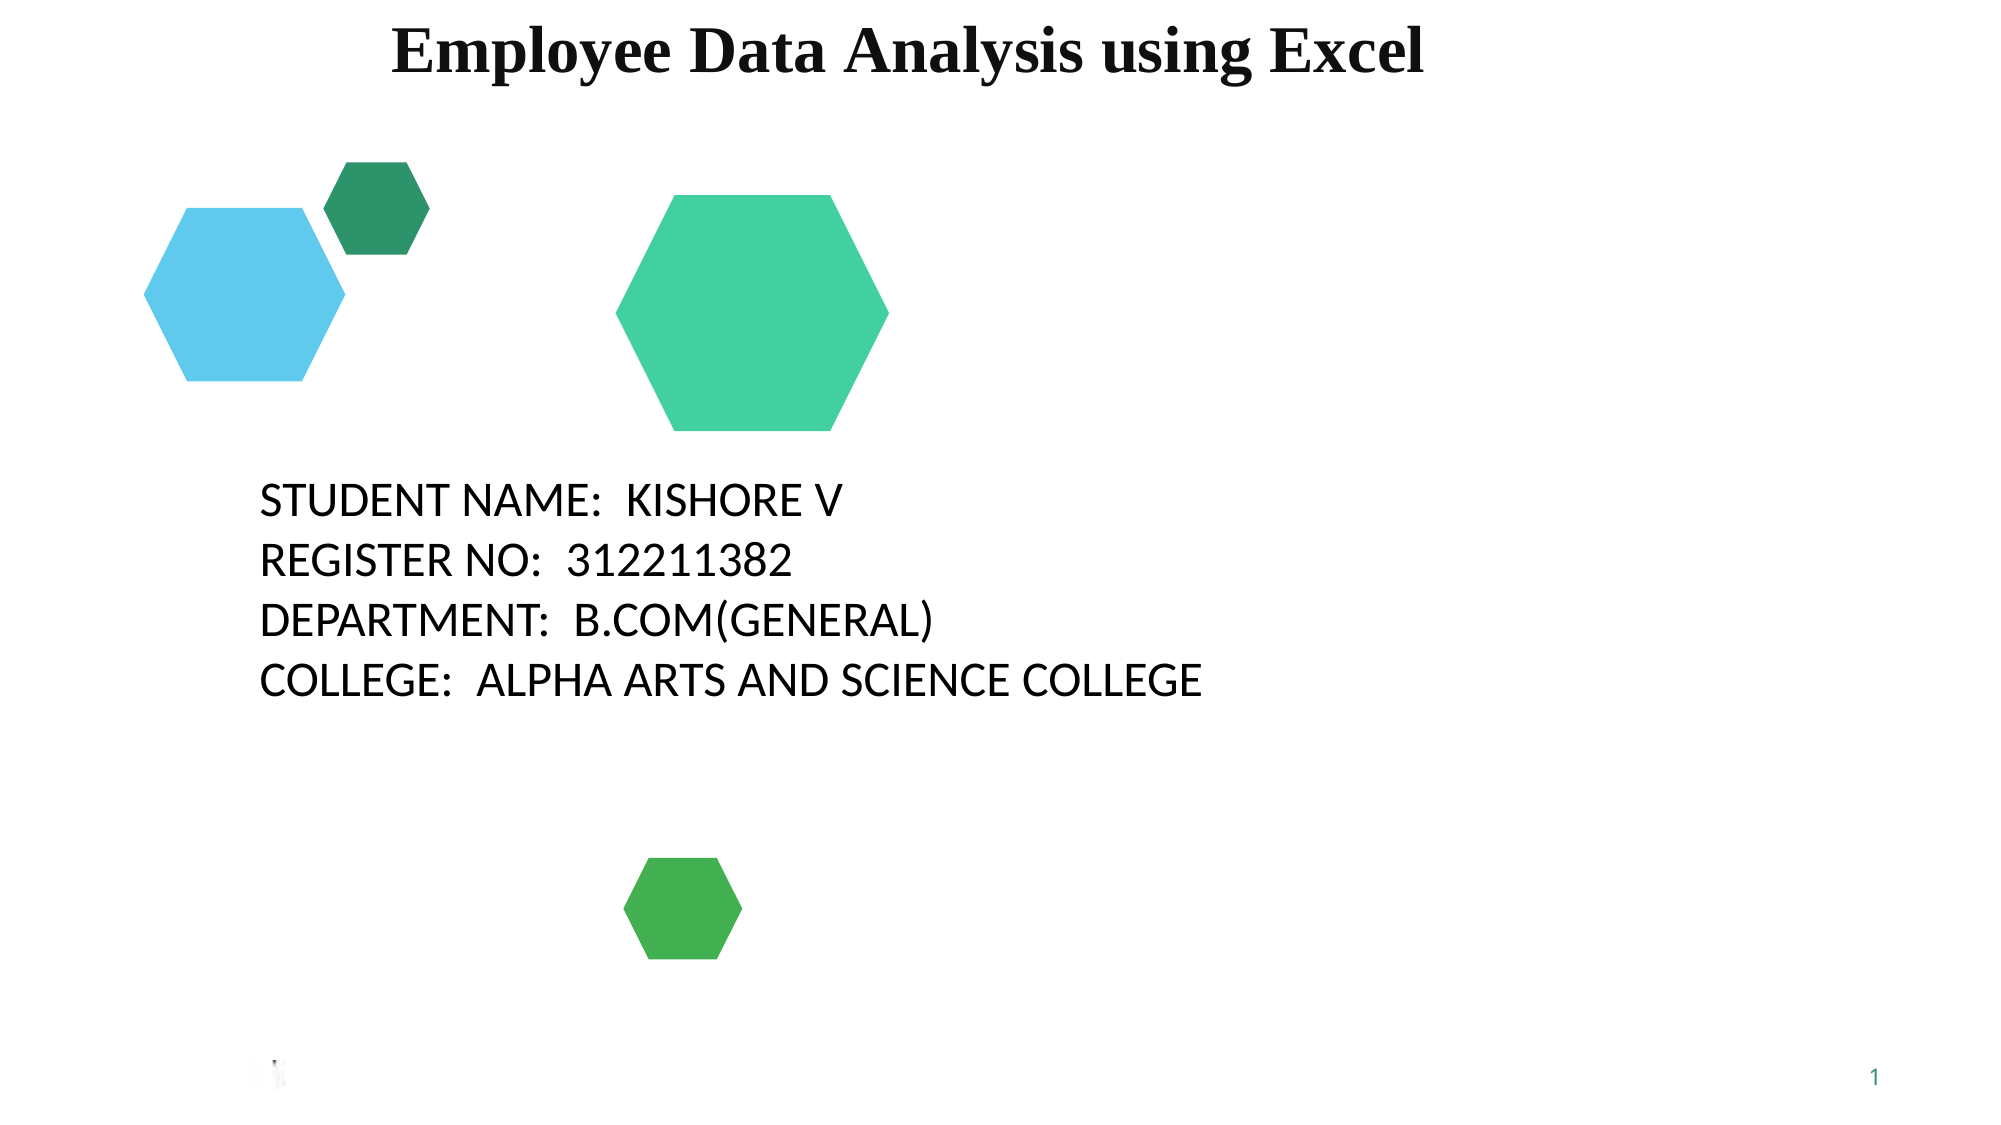

# Employee Data Analysis using Excel
STUDENT NAME: KISHORE V
REGISTER NO: 312211382
DEPARTMENT: B.COM(GENERAL)
COLLEGE: ALPHA ARTS AND SCIENCE COLLEGE